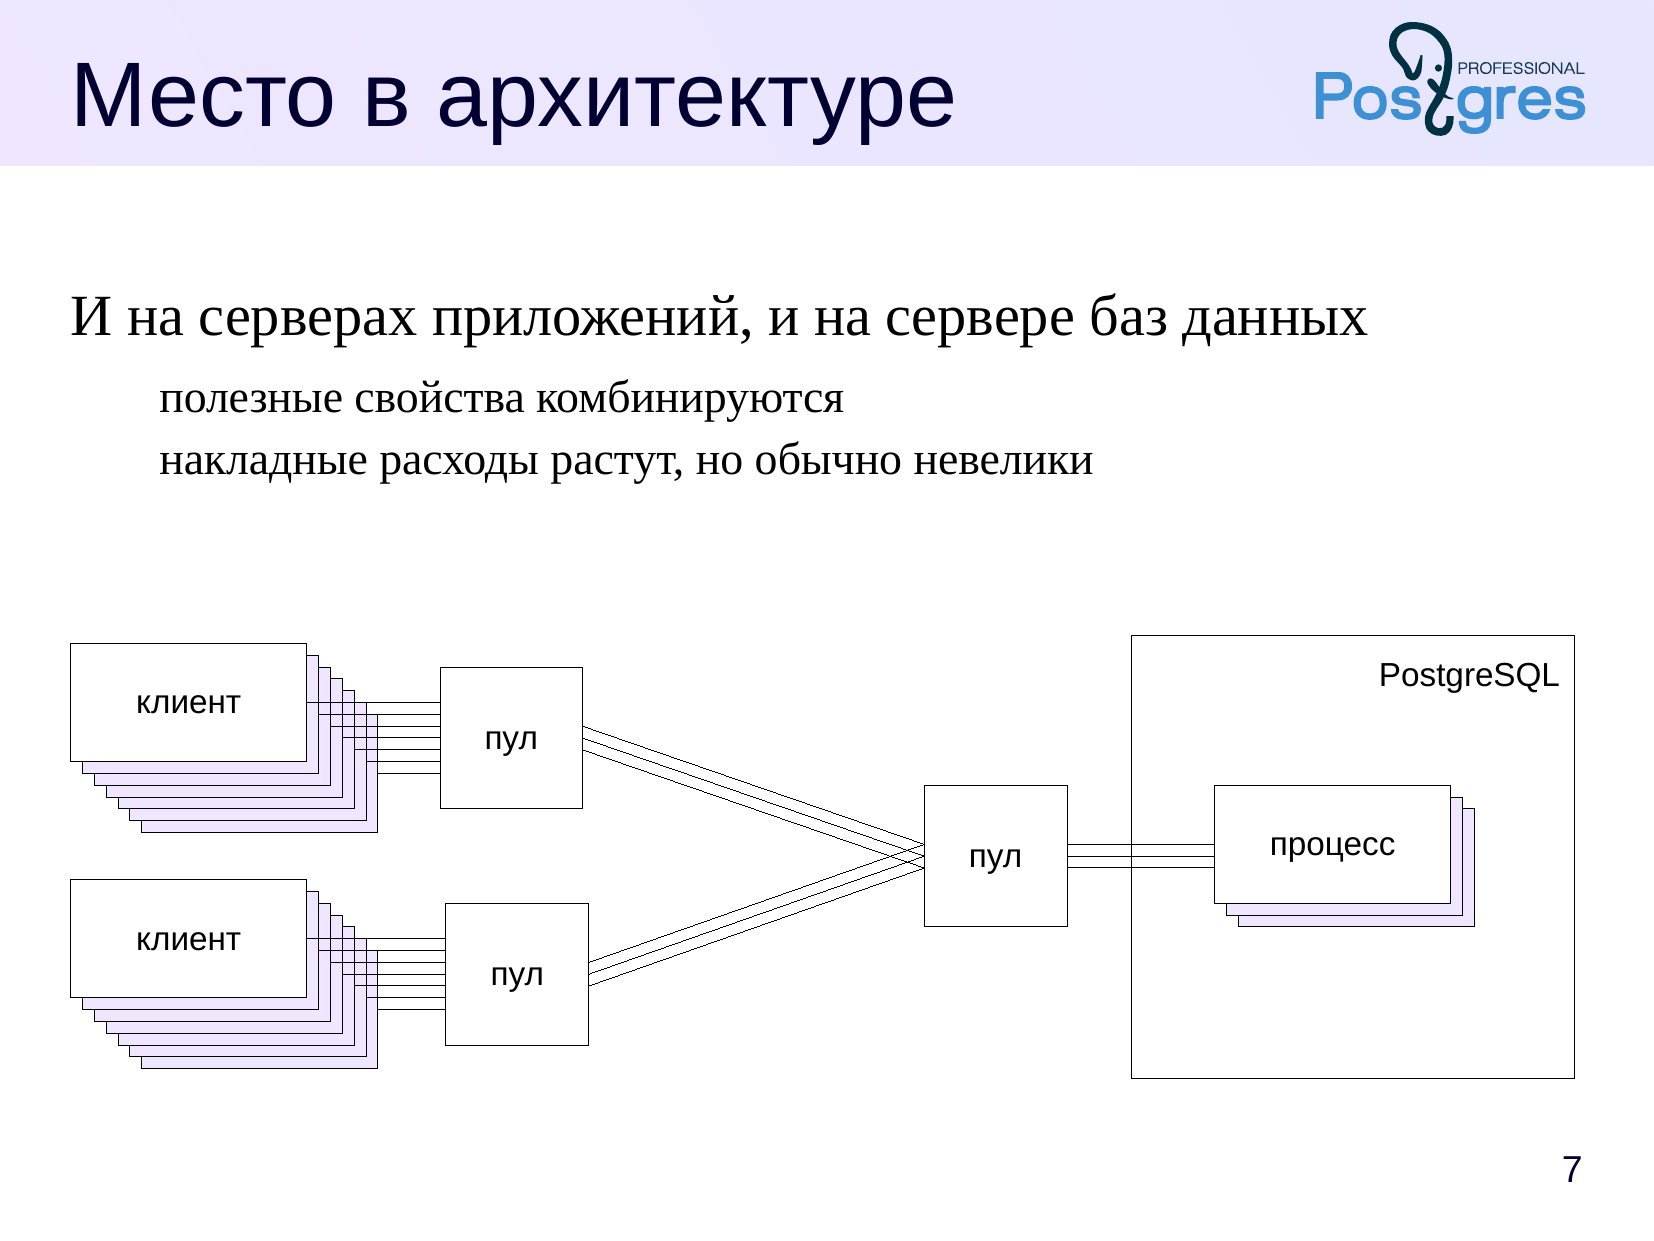

# Место в архитектуре
И на серверах приложений, и на сервере баз данных
полезные свойства комбинируются
накладные расходы растут, но обычно невелики
PostgreSQL
клиент
пул
пул
процесс
клиент
пул